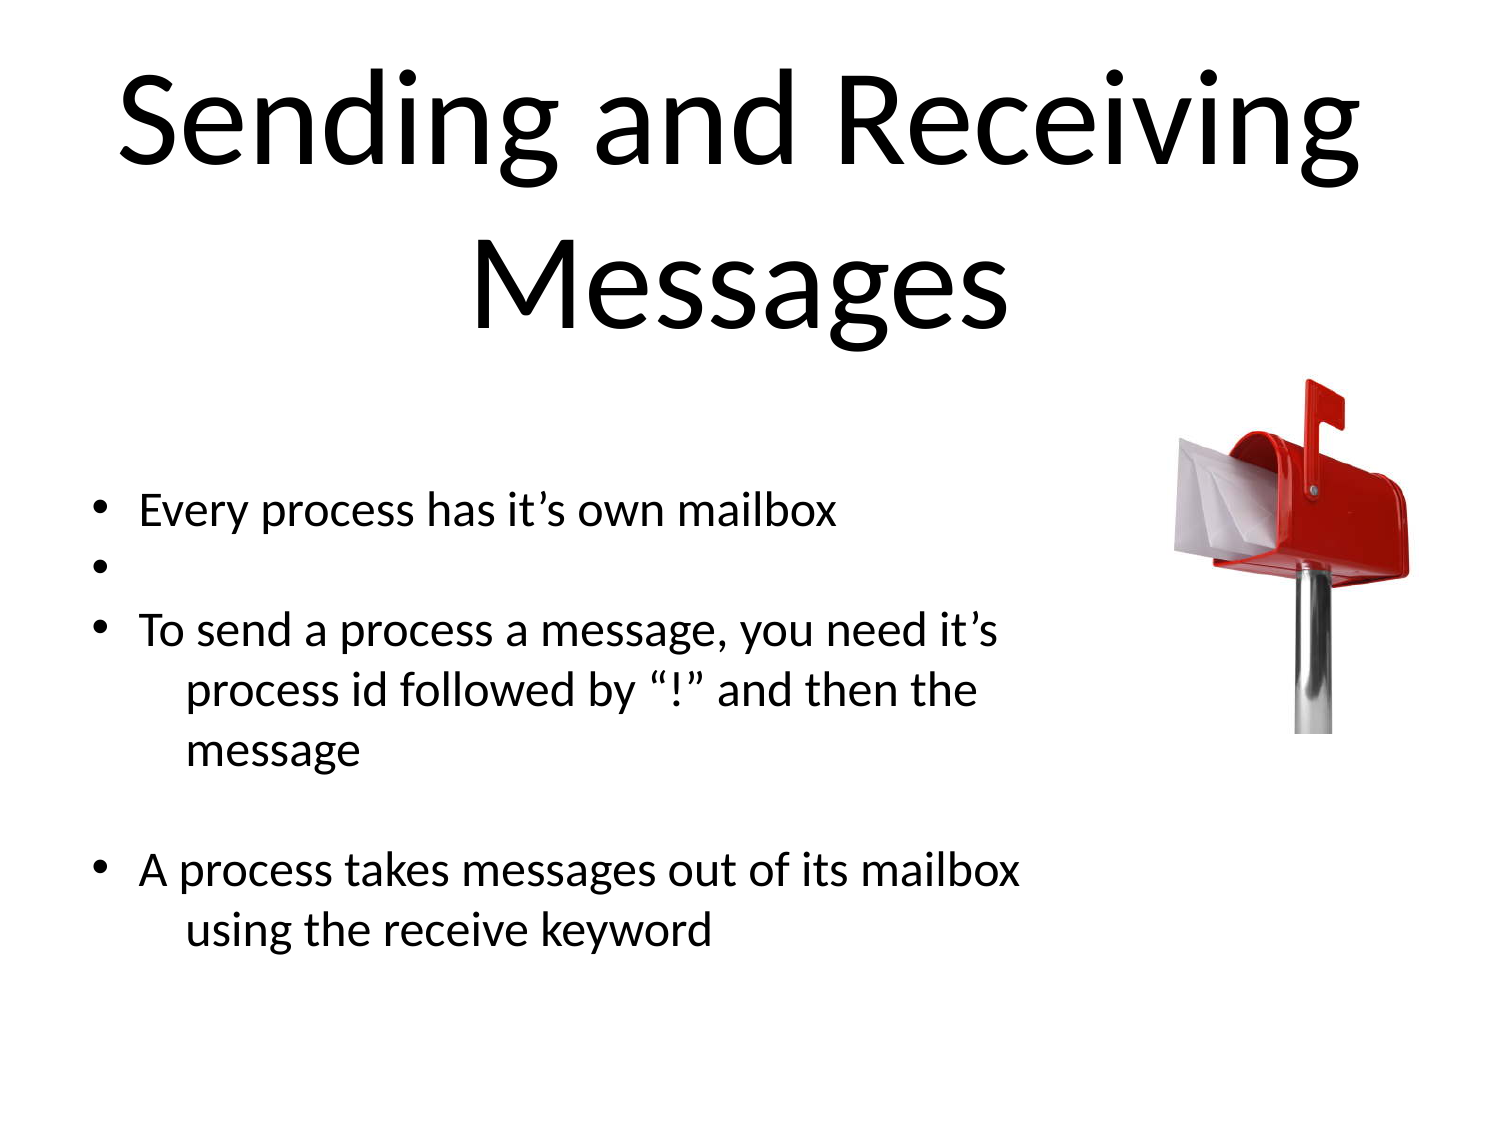

# Sending and Receiving Messages
Every process has it’s own mailbox
To send a process a message, you need it’s process id followed by “!” and then the message
A process takes messages out of its mailbox using the receive keyword